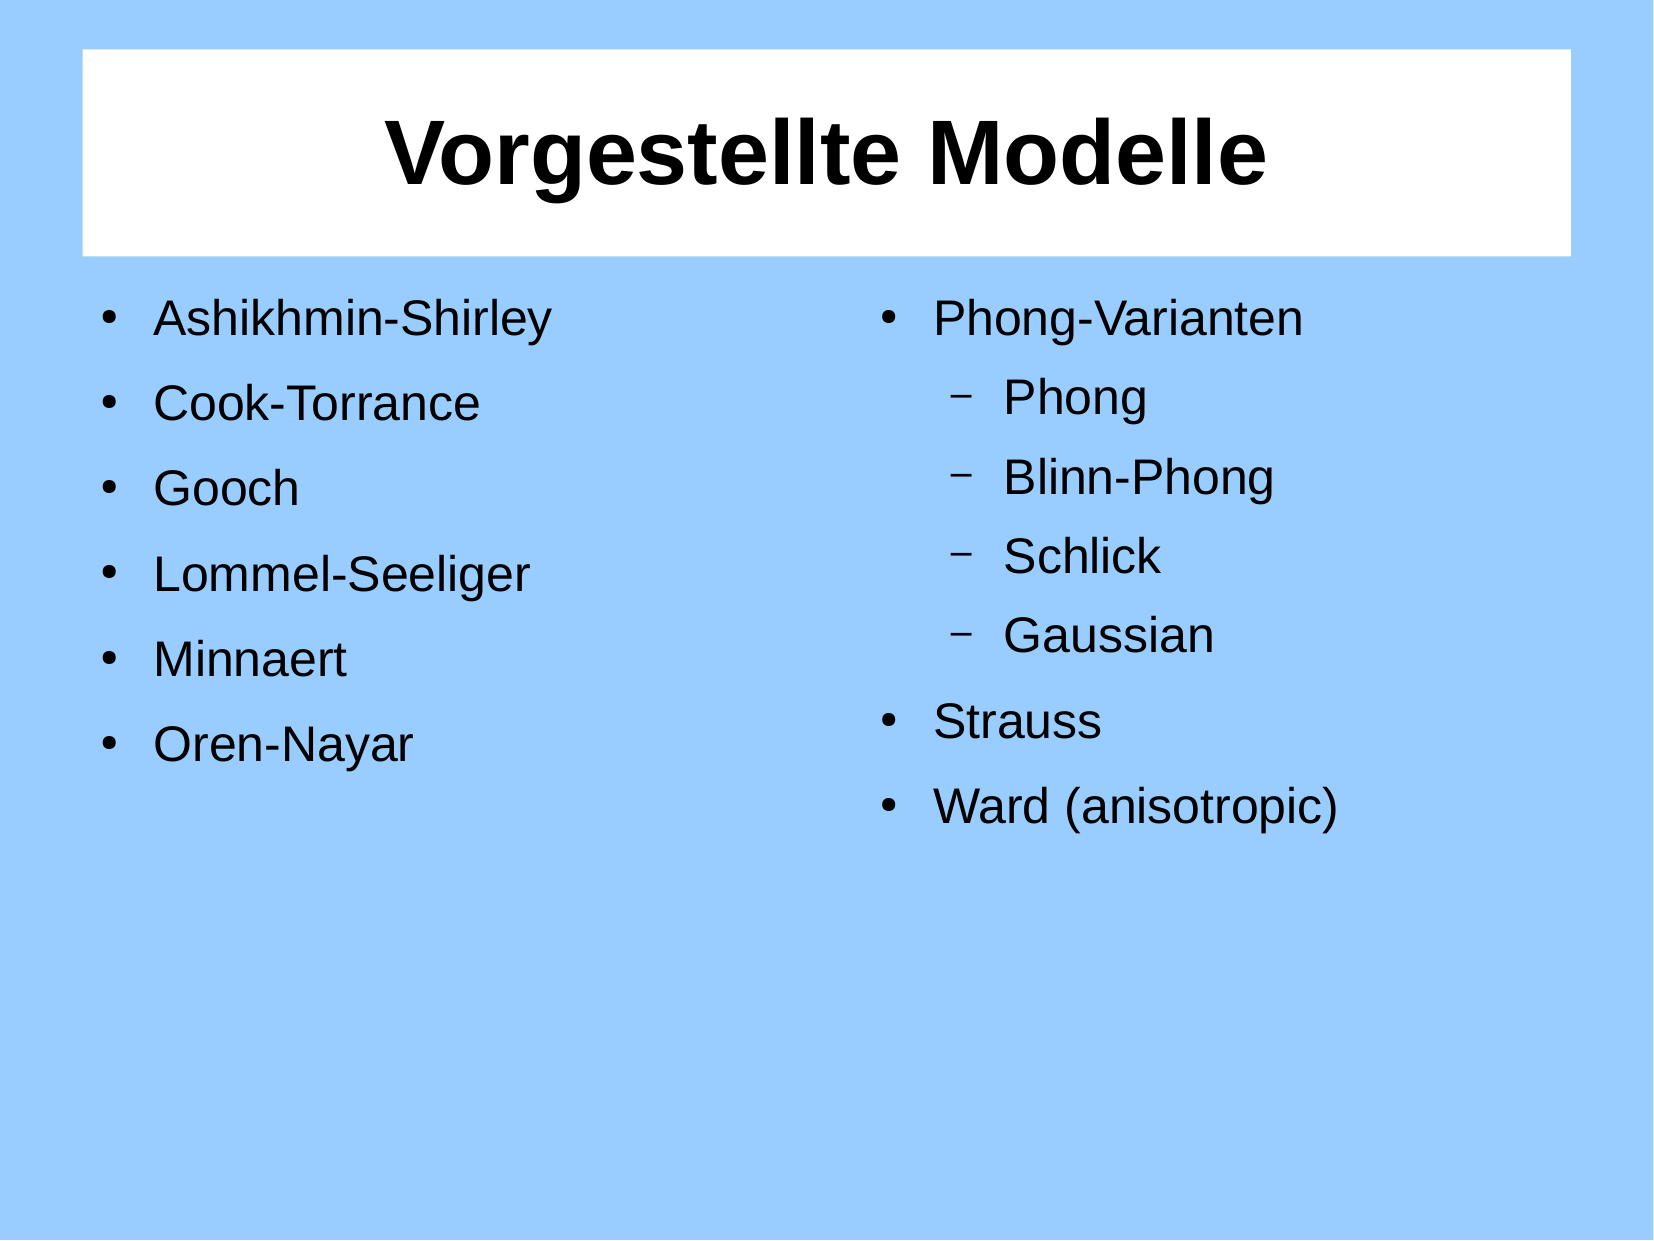

# Vorgestellte Modelle
Ashikhmin-Shirley
Cook-Torrance
Gooch
Lommel-Seeliger
Minnaert
Oren-Nayar
Phong-Varianten
Phong
Blinn-Phong
Schlick
Gaussian
Strauss
Ward (anisotropic)